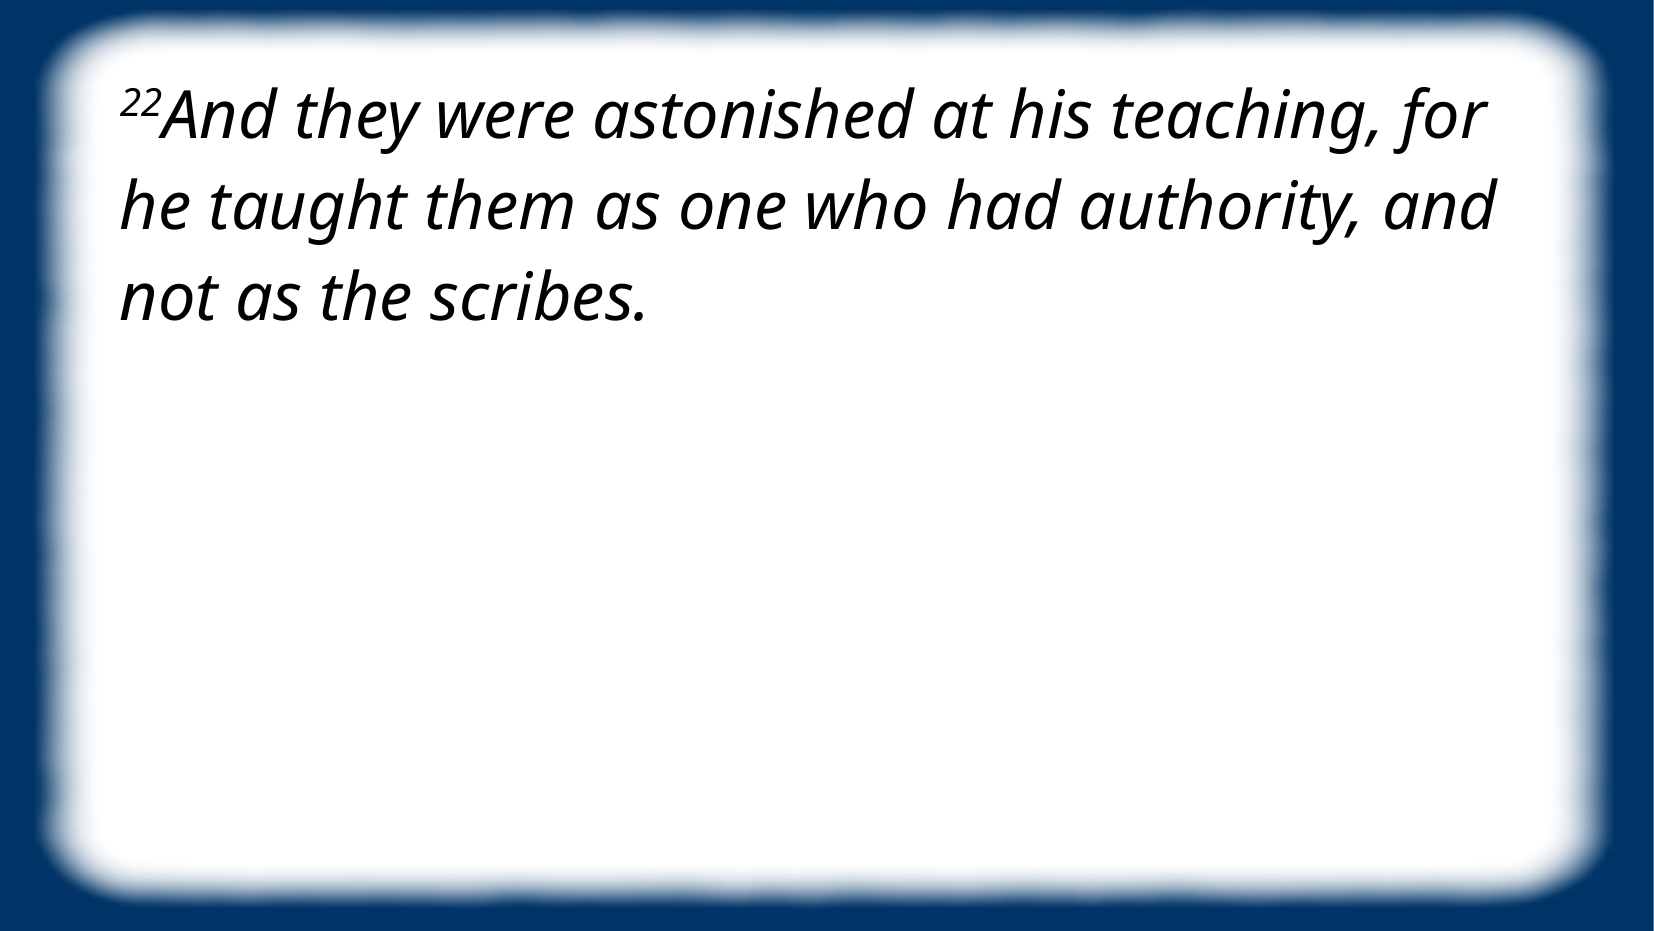

22And they were astonished at his teaching, for he taught them as one who had authority, and not as the scribes.